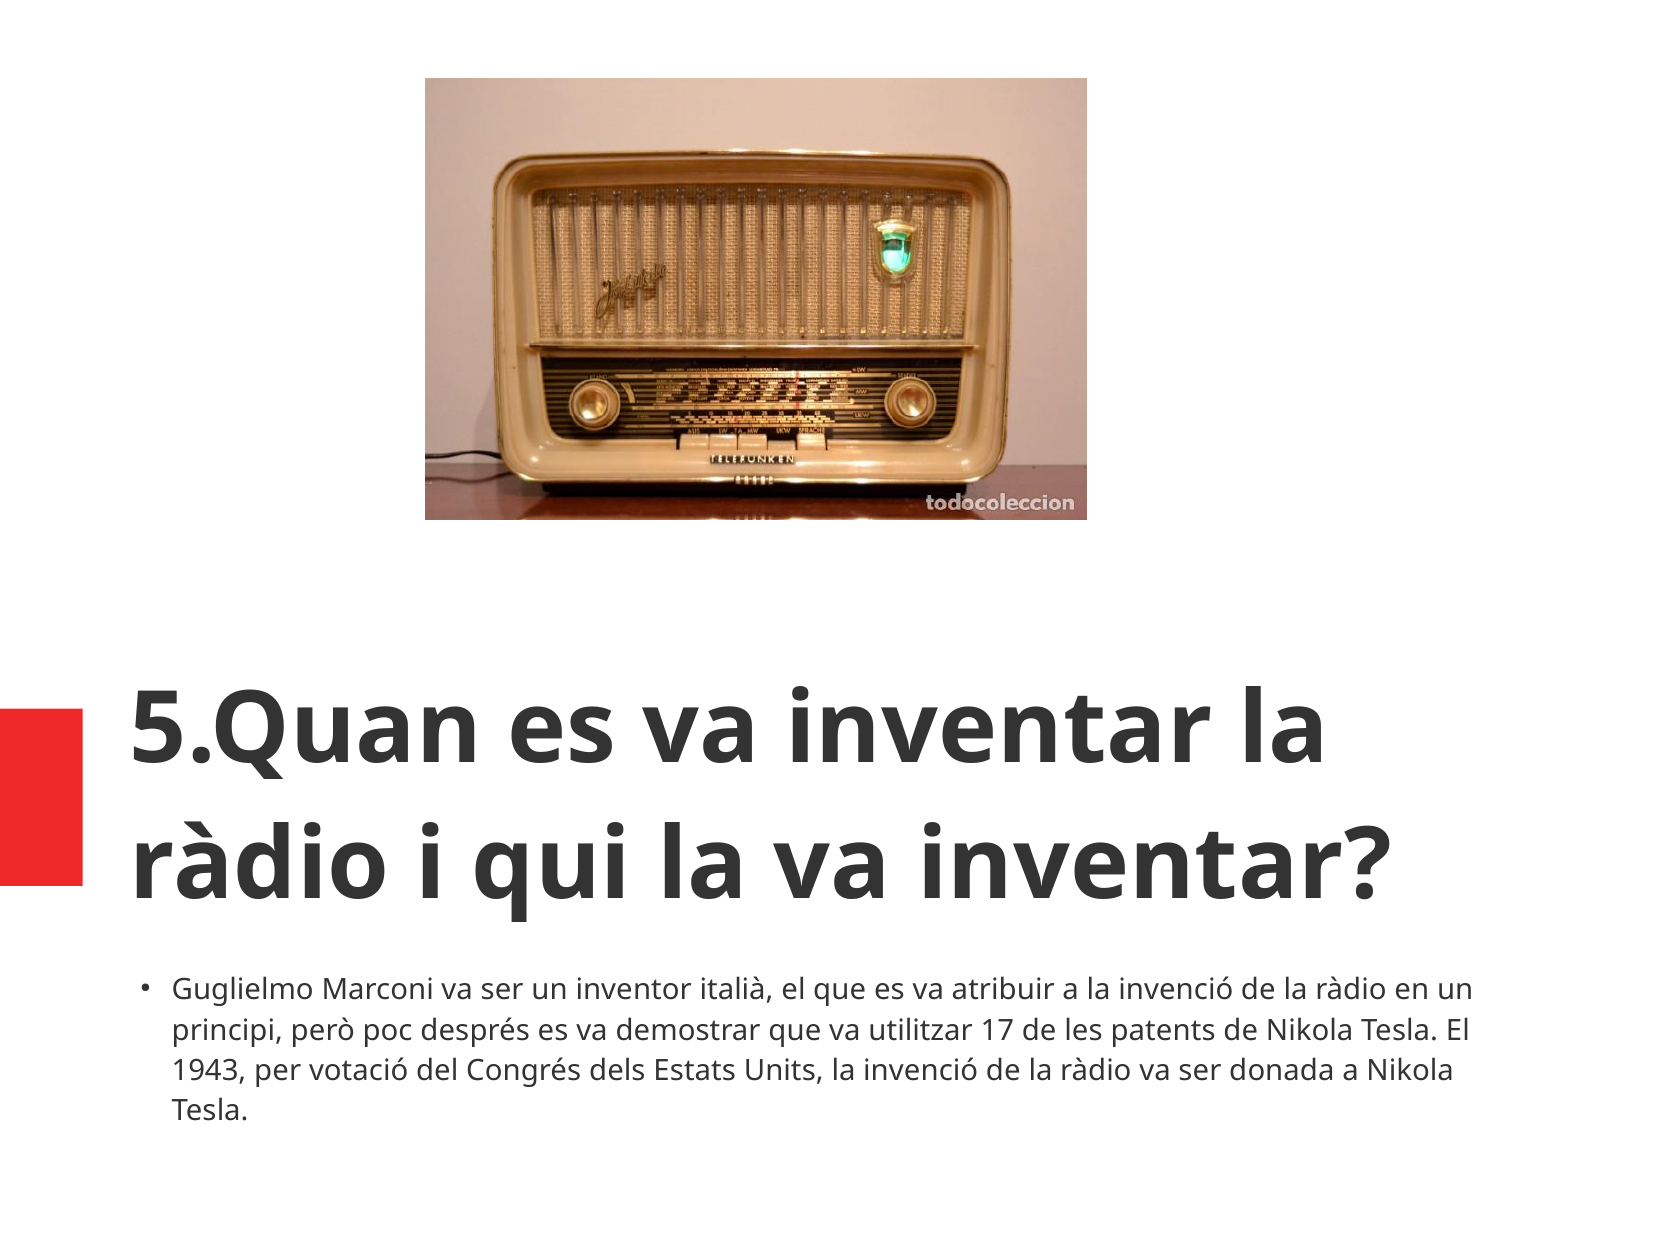

# 5.Quan es va inventar la ràdio i qui la va inventar?
Guglielmo Marconi va ser un inventor italià, el que es va atribuir a la invenció de la ràdio en un principi, però poc després es va demostrar que va utilitzar 17 de les patents de Nikola Tesla. El 1943, per votació del Congrés dels Estats Units, la invenció de la ràdio va ser donada a Nikola Tesla.